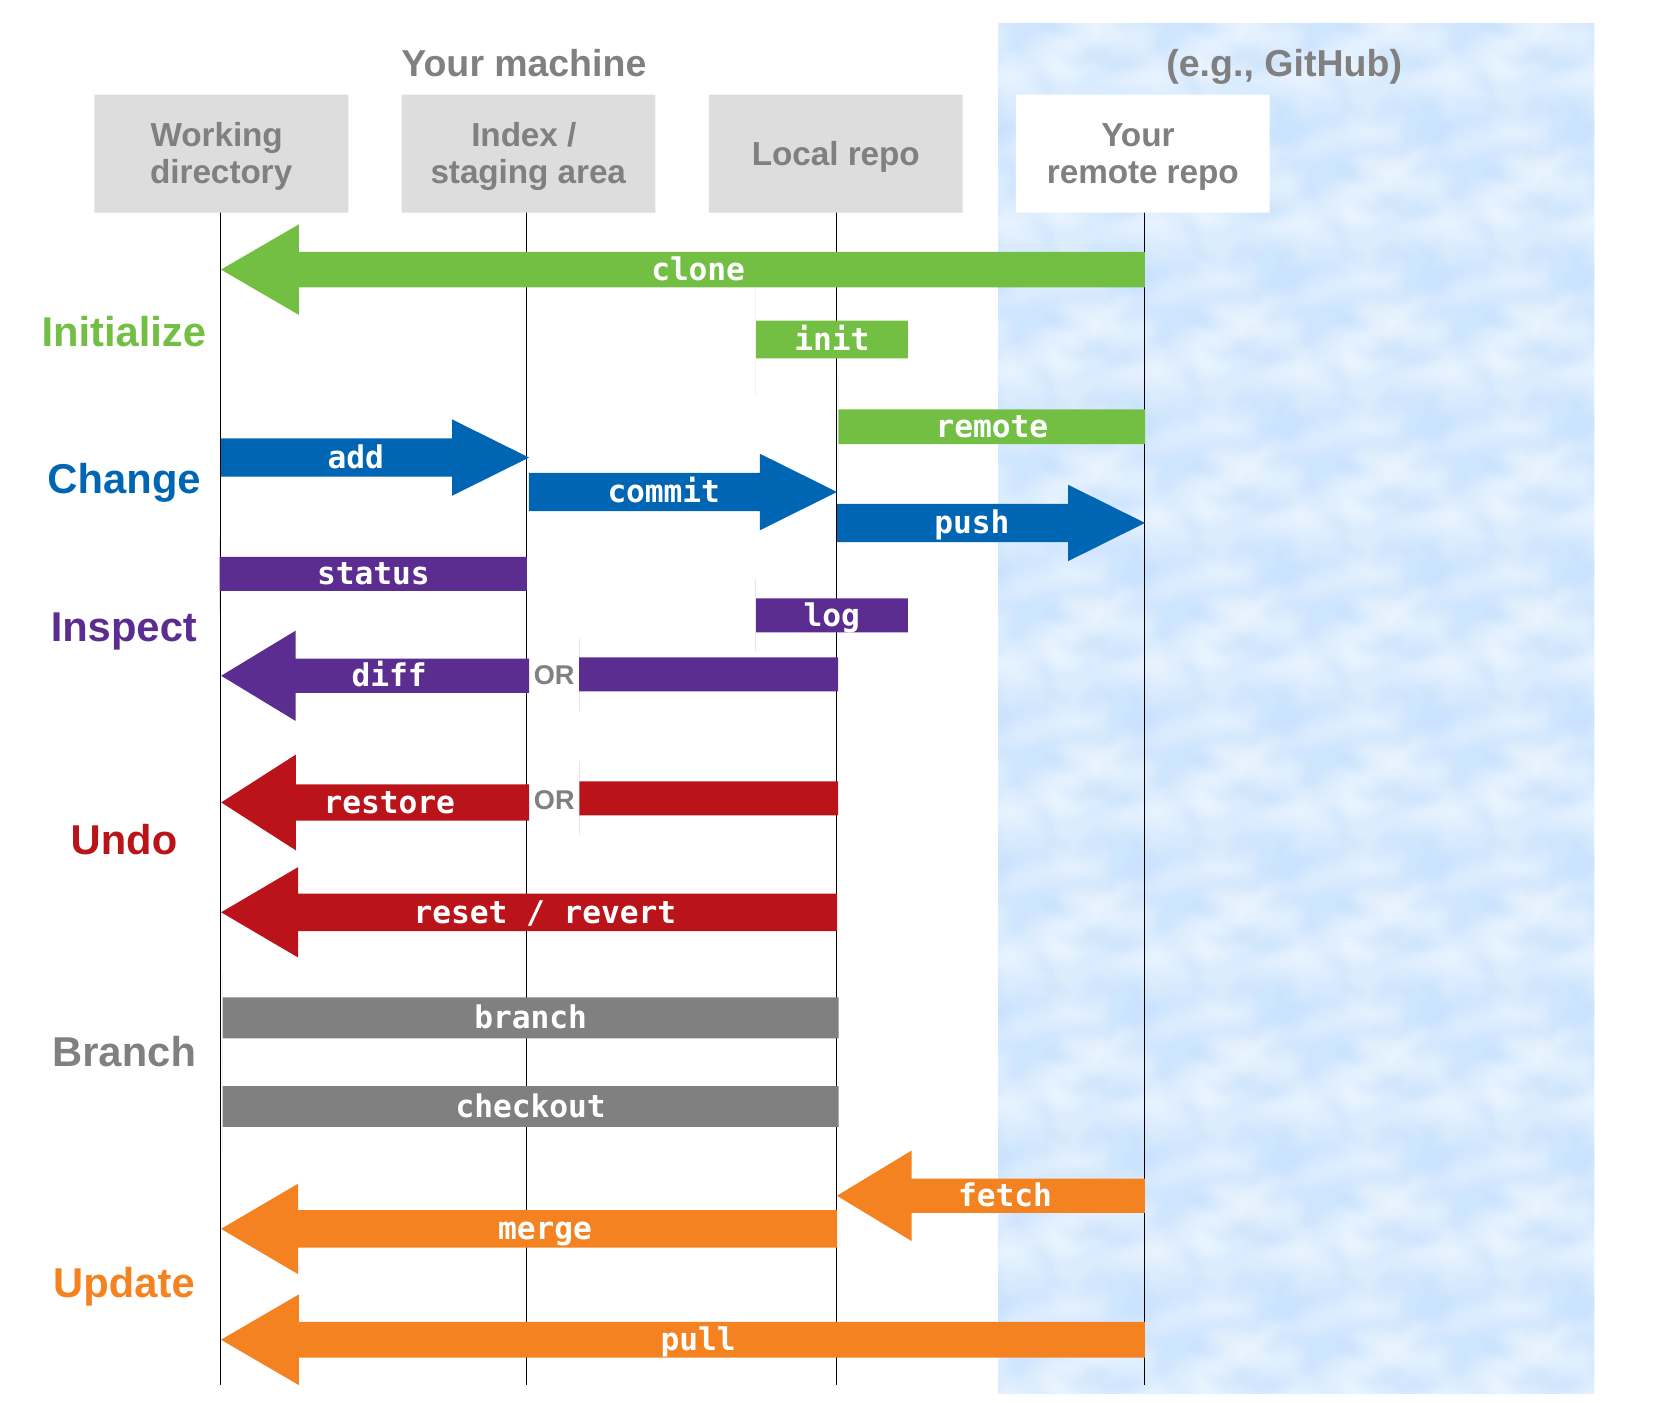

Your machine
(e.g., GitHub)
Working
directory
Index /
staging area
Local repo
Your
remote repo
clone
init
Initialize
remote
add
Change
commit
push
status
log
Inspect
diff
OR
restore
OR
Undo
reset / revert
branch
Branch
checkout
fetch
merge
Update
pull